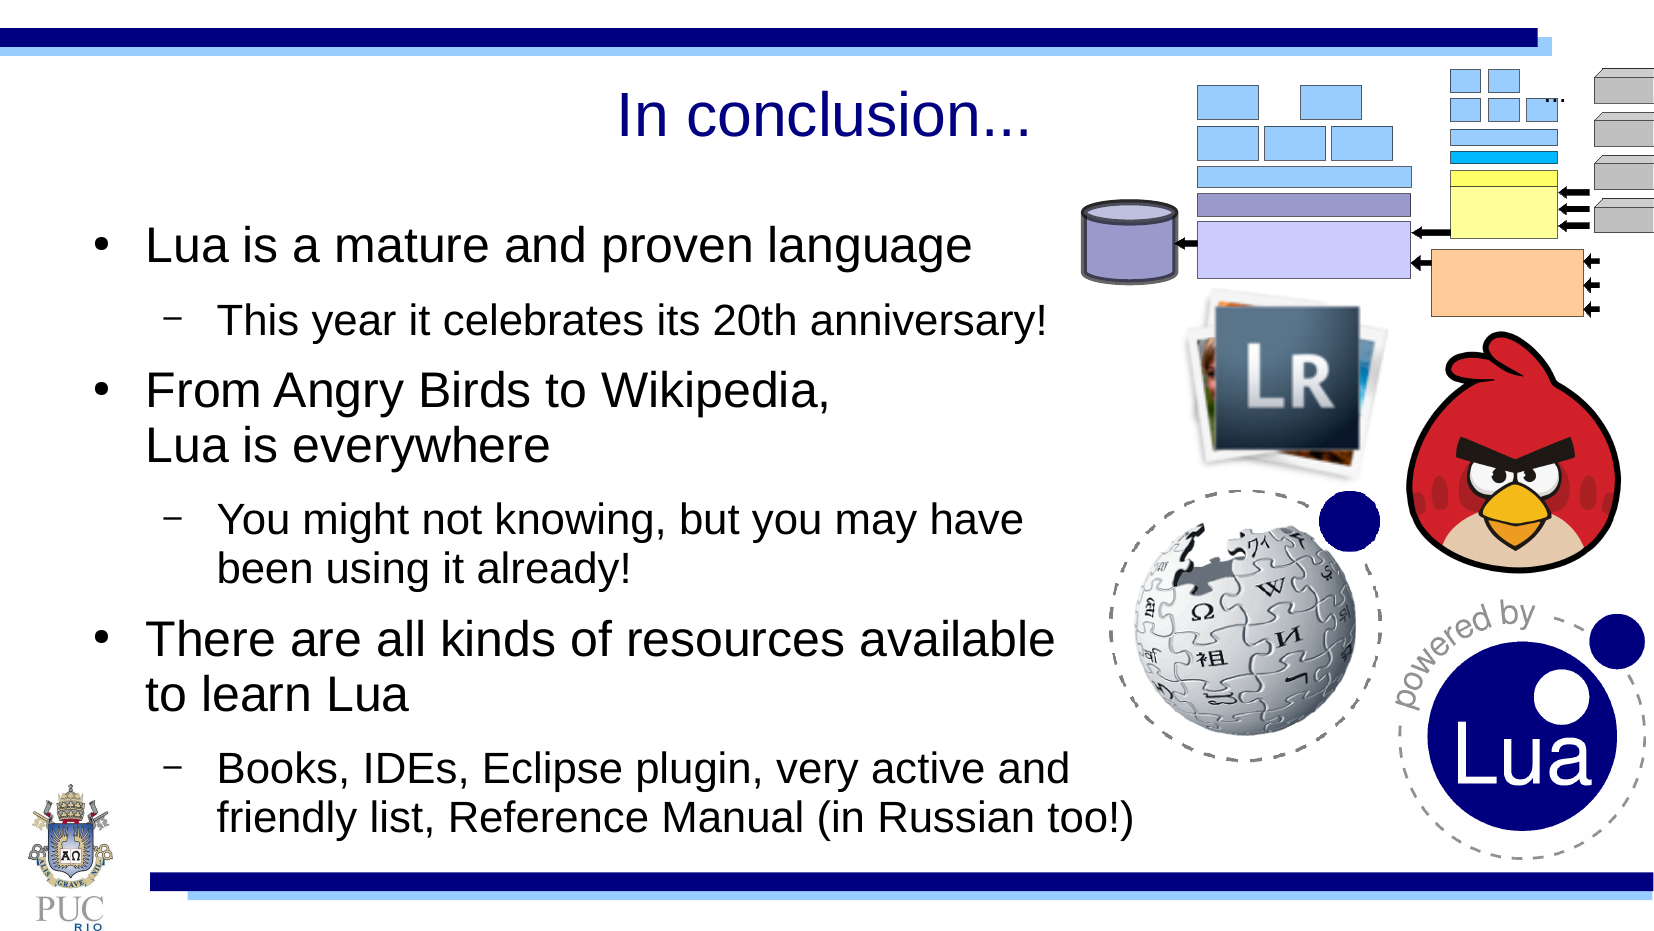

# In conclusion...
...
Lua is a mature and proven language
This year it celebrates its 20th anniversary!
From Angry Birds to Wikipedia,
Lua is everywhere
You might not knowing, but you may have
been using it already!
There are all kinds of resources available
to learn Lua
Books, IDEs, Eclipse plugin, very active and
friendly list, Reference Manual (in Russian too!)